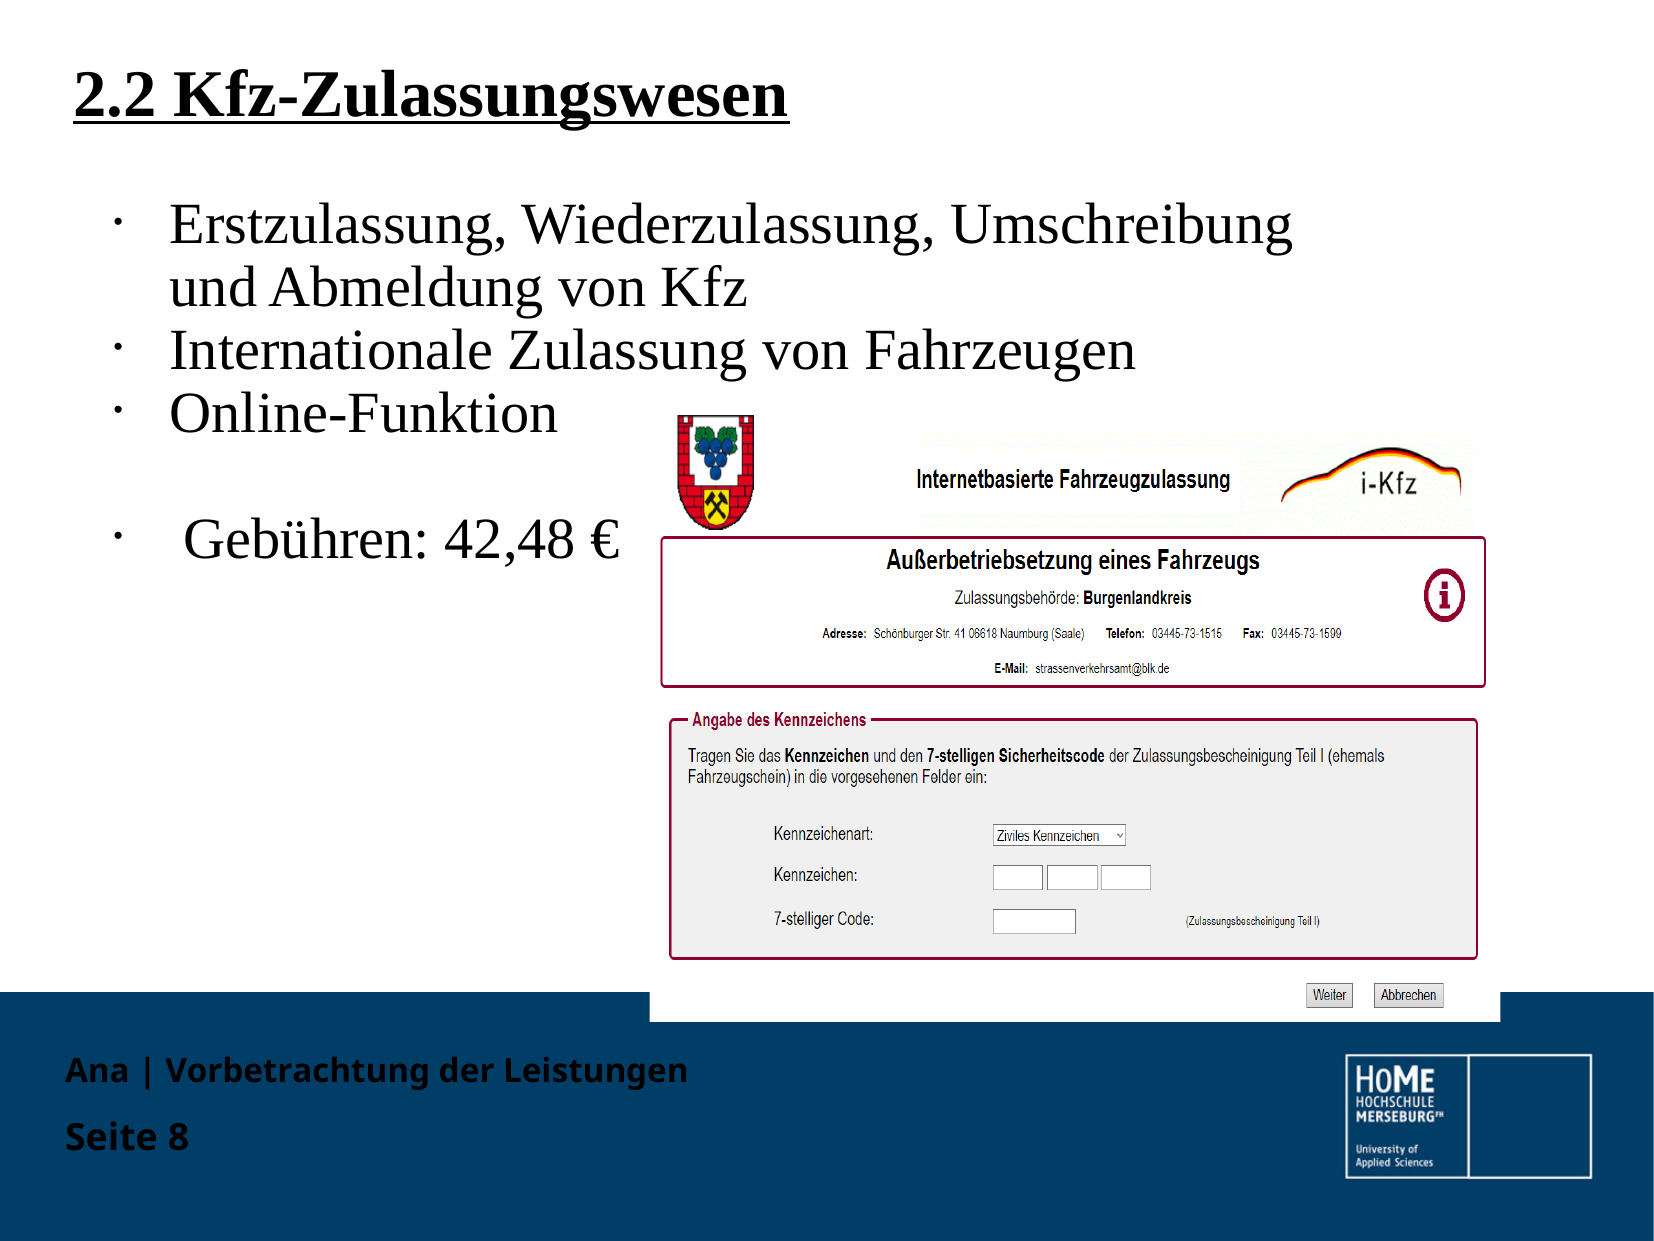

# 2.2 Kfz-Zulassungswesen
Erstzulassung, Wiederzulassung, Umschreibung und Abmeldung von Kfz
Internationale Zulassung von Fahrzeugen
Online-Funktion
 Gebühren: 42,48 €